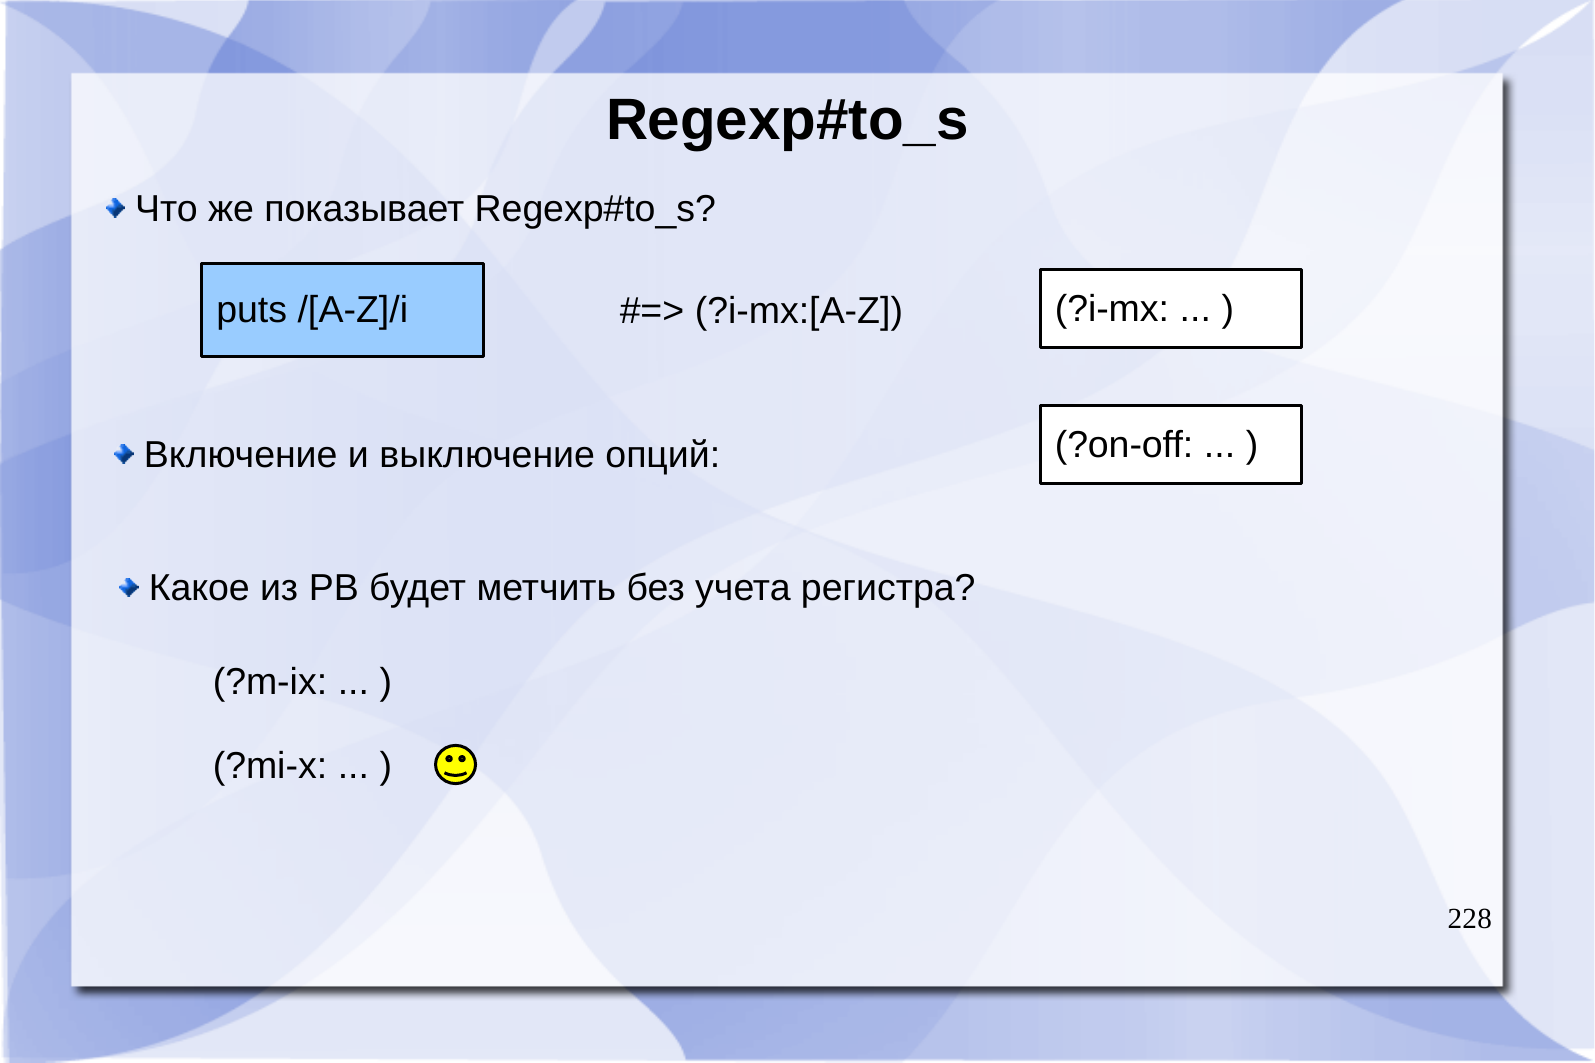

# Regexp#to_s
 Что же показывает Regexp#to_s?
puts /[A-Z]/i
(?i-mx: ... )
#=> (?i-mx:[A-Z])
(?on-off: ... )
 Включение и выключение опций:
 Какое из РВ будет метчить без учета регистра?
(?m-ix: ... )
(?mi-x: ... )
228